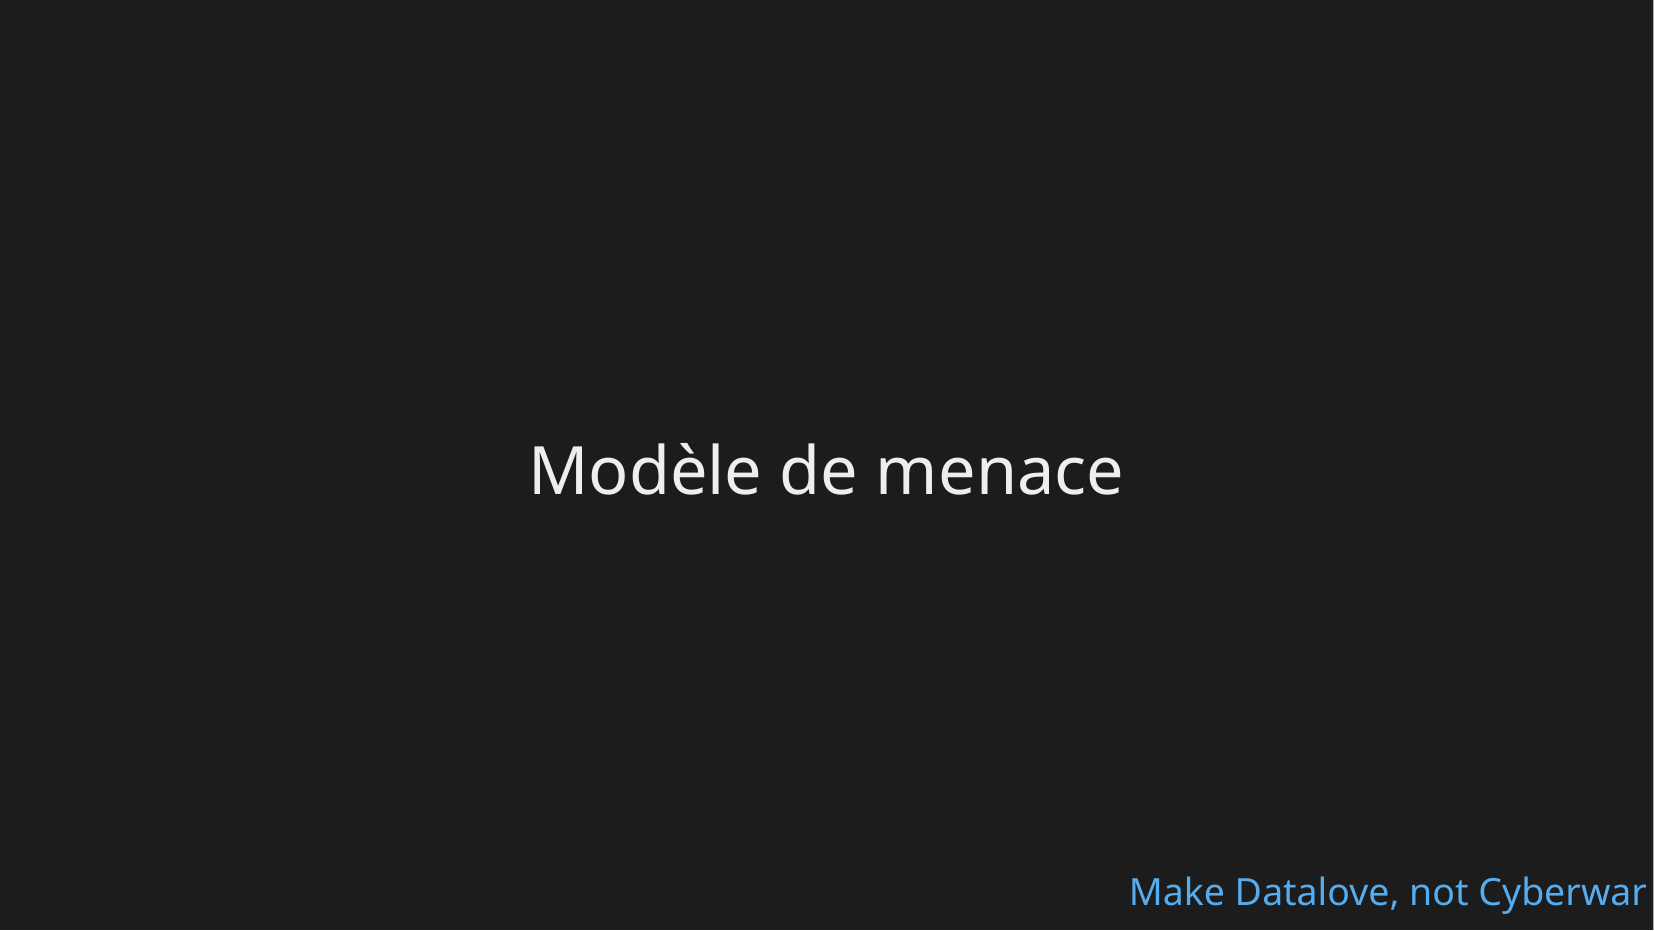

Modèle de menace
Make Datalove, not Cyberwar